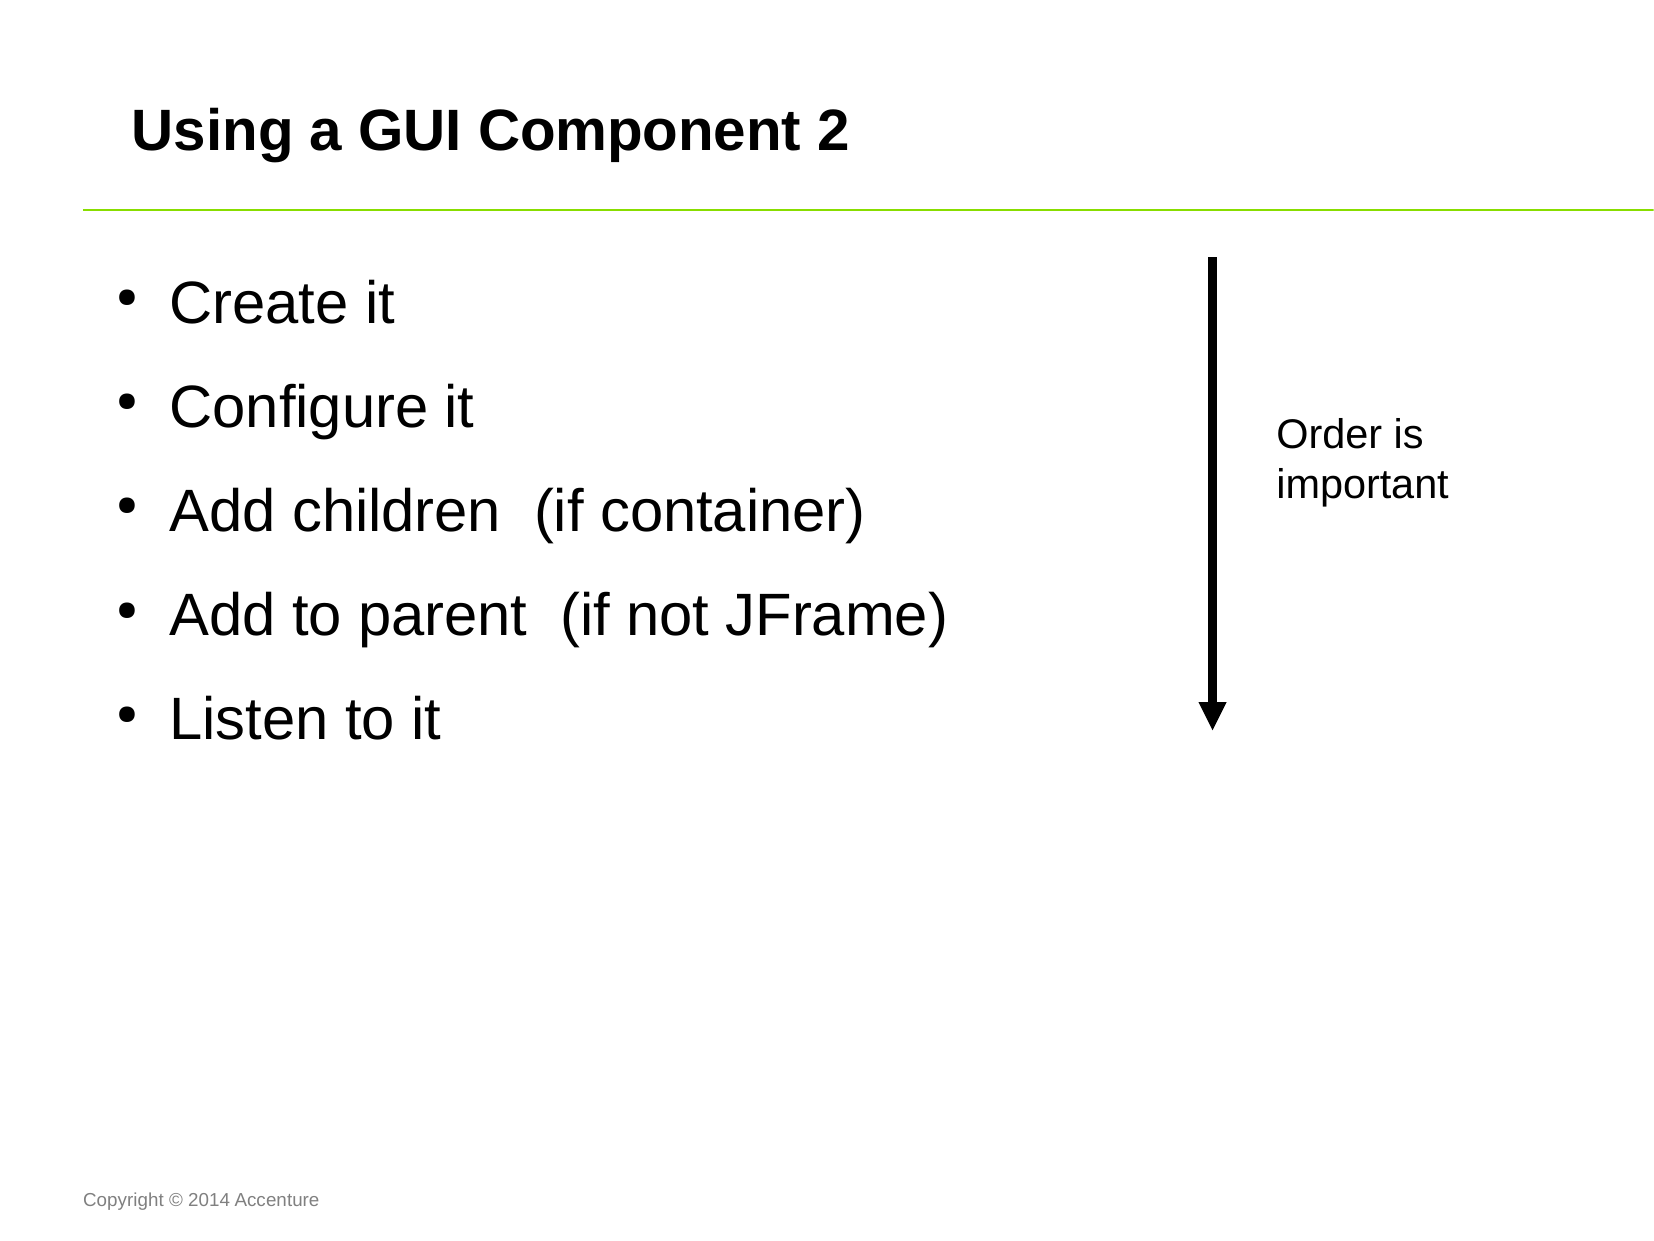

# Using a GUI Component 2
Create it
Configure it
Add children (if container)
Add to parent (if not JFrame)
Listen to it
Order is
important